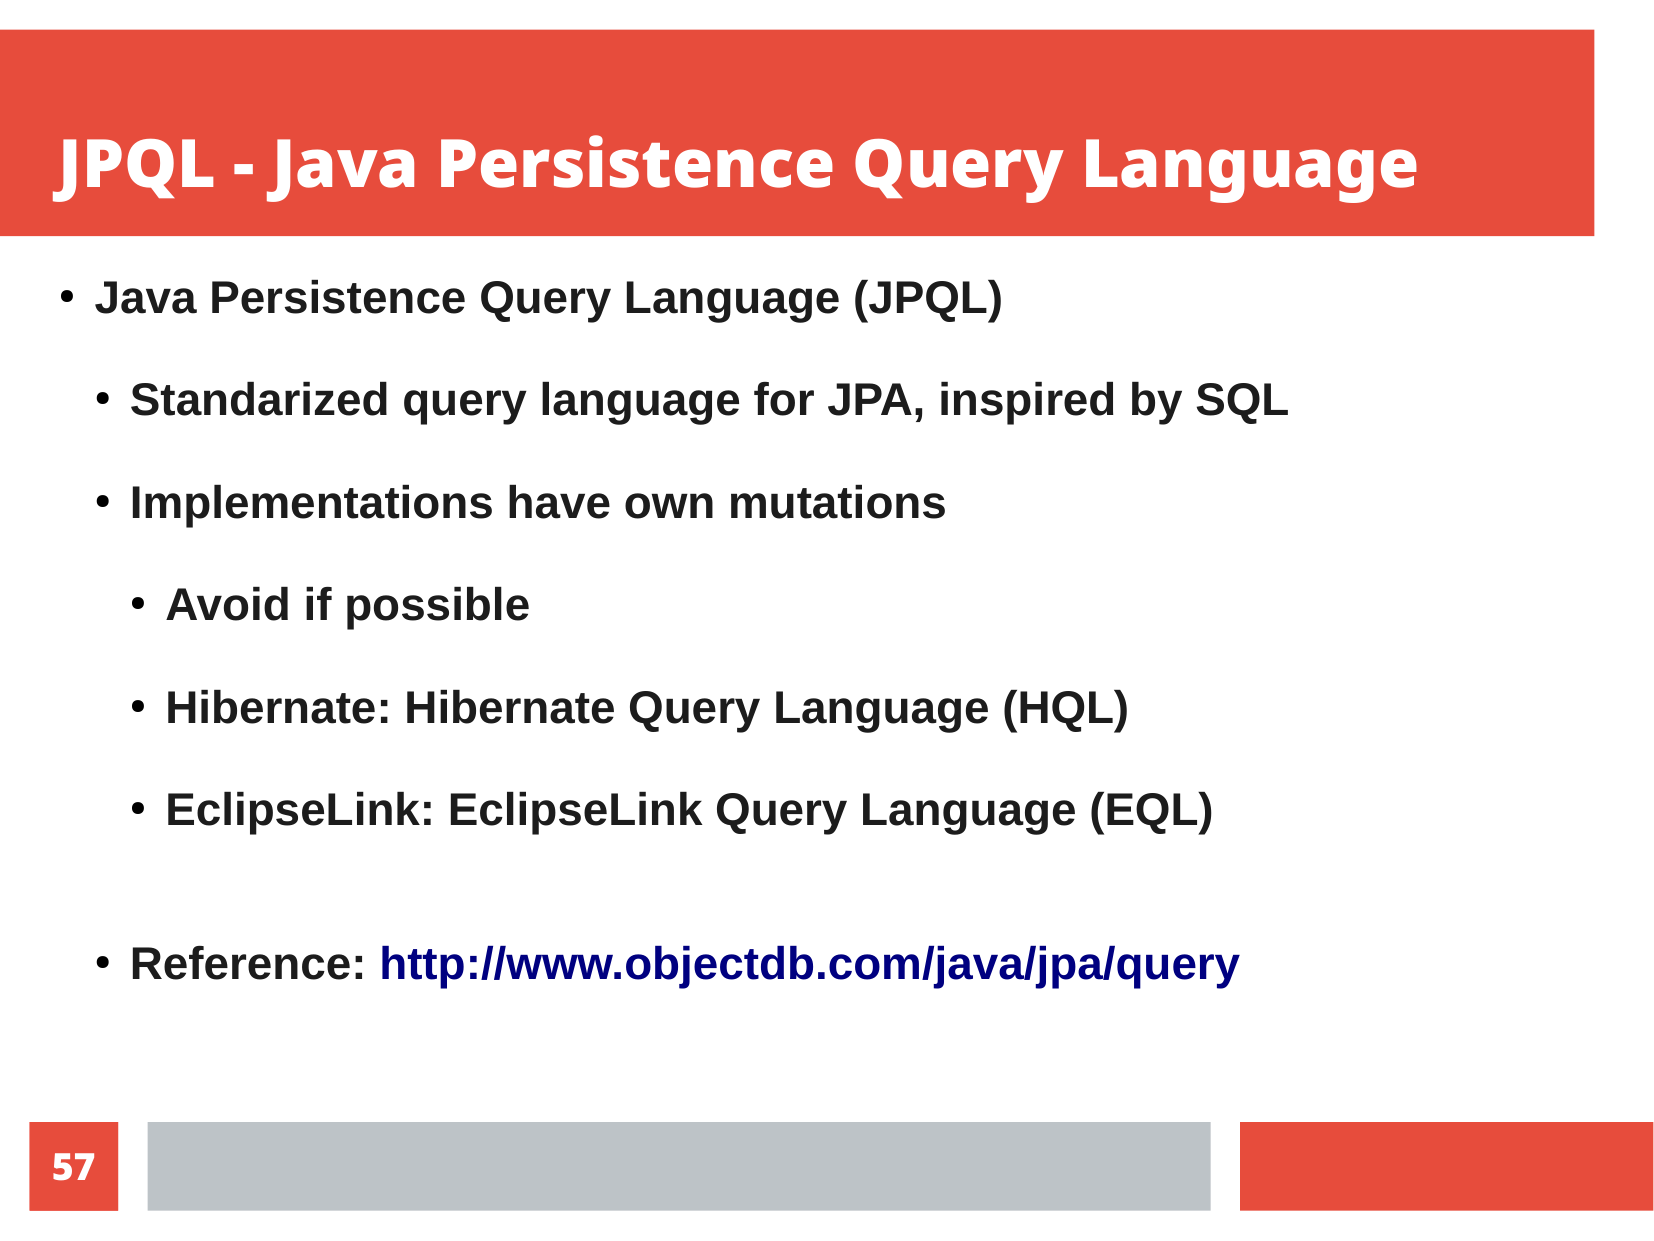

# JPQL - Java Persistence Query Language
Java Persistence Query Language (JPQL)
Standarized query language for JPA, inspired by SQL
Implementations have own mutations
Avoid if possible
Hibernate: Hibernate Query Language (HQL)
EclipseLink: EclipseLink Query Language (EQL)
Reference: http://www.objectdb.com/java/jpa/query
57